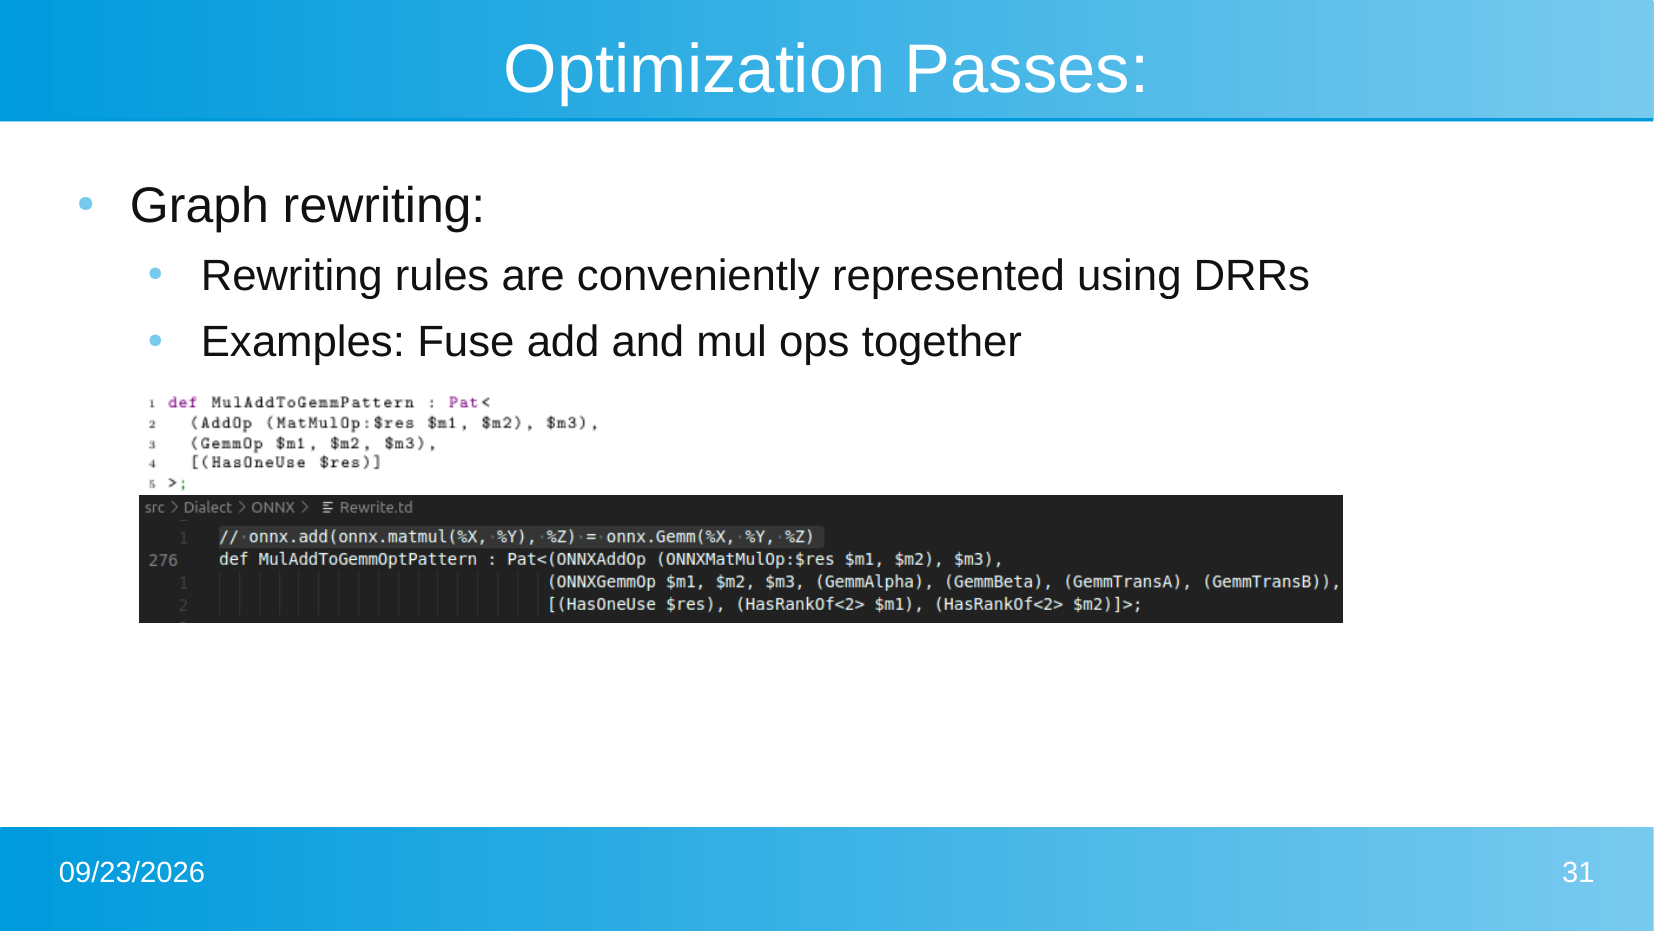

# Optimization Passes:
Graph rewriting:
Rewriting rules are conveniently represented using DRRs
Examples: Fuse add and mul ops together
31